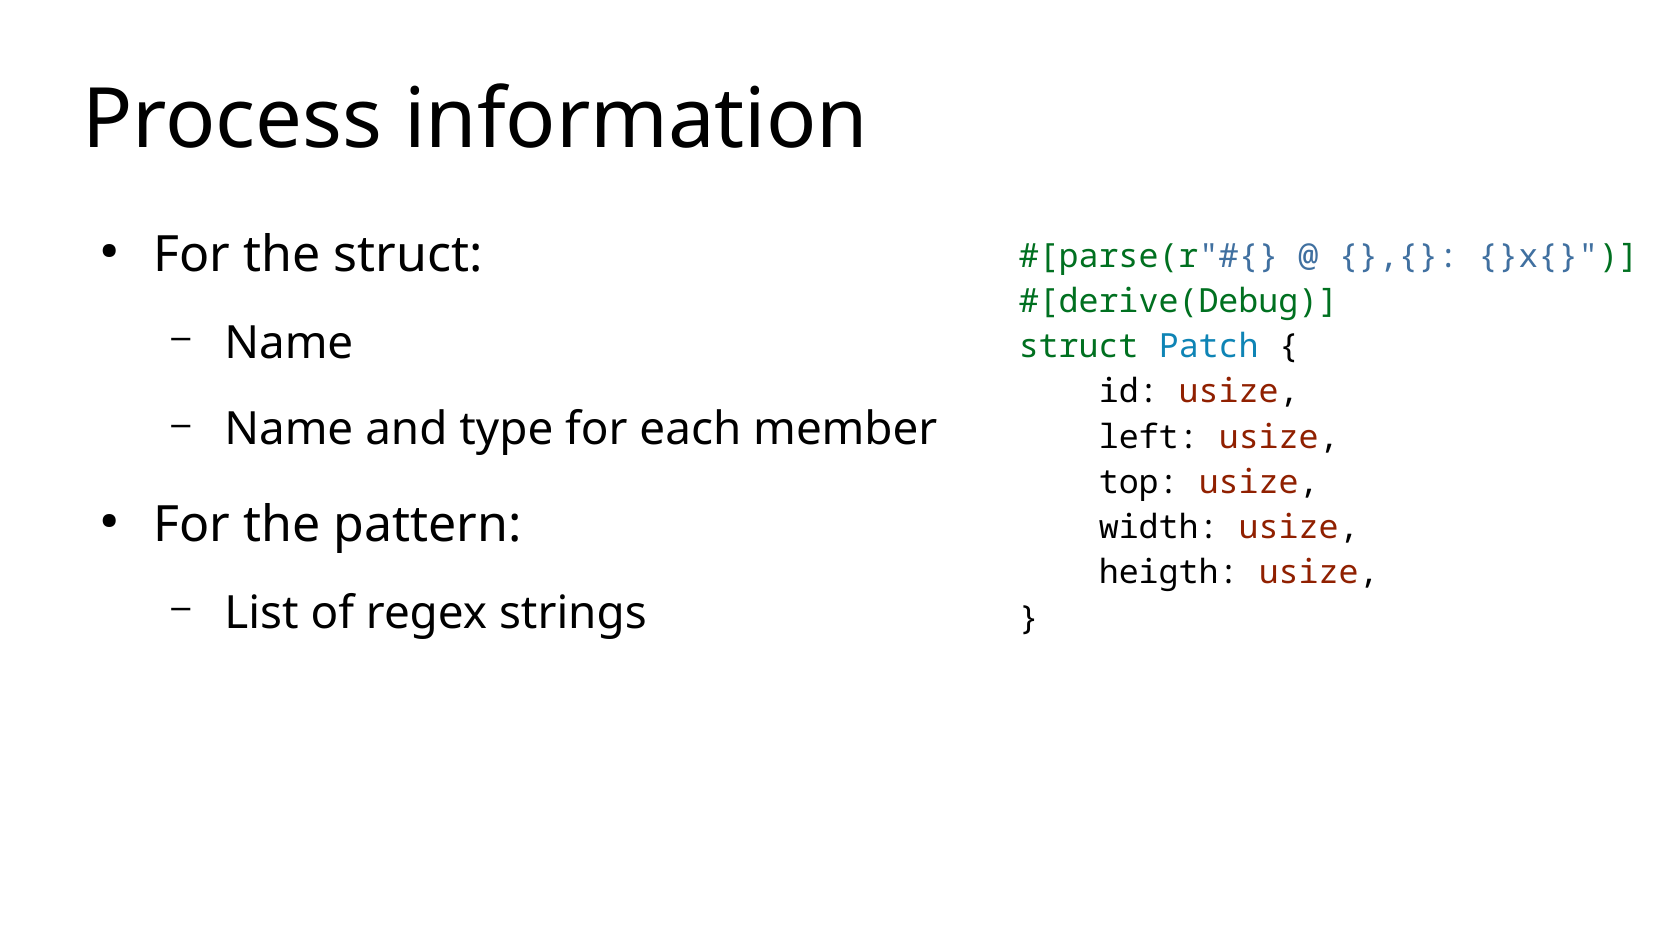

# Process information
For the struct:
Name
Name and type for each member
For the pattern:
List of regex strings
#[parse(r"#{} @ {},{}: {}x{}")]
#[derive(Debug)]
struct Patch {
 id: usize,
 left: usize,
 top: usize,
 width: usize,
 heigth: usize,
}